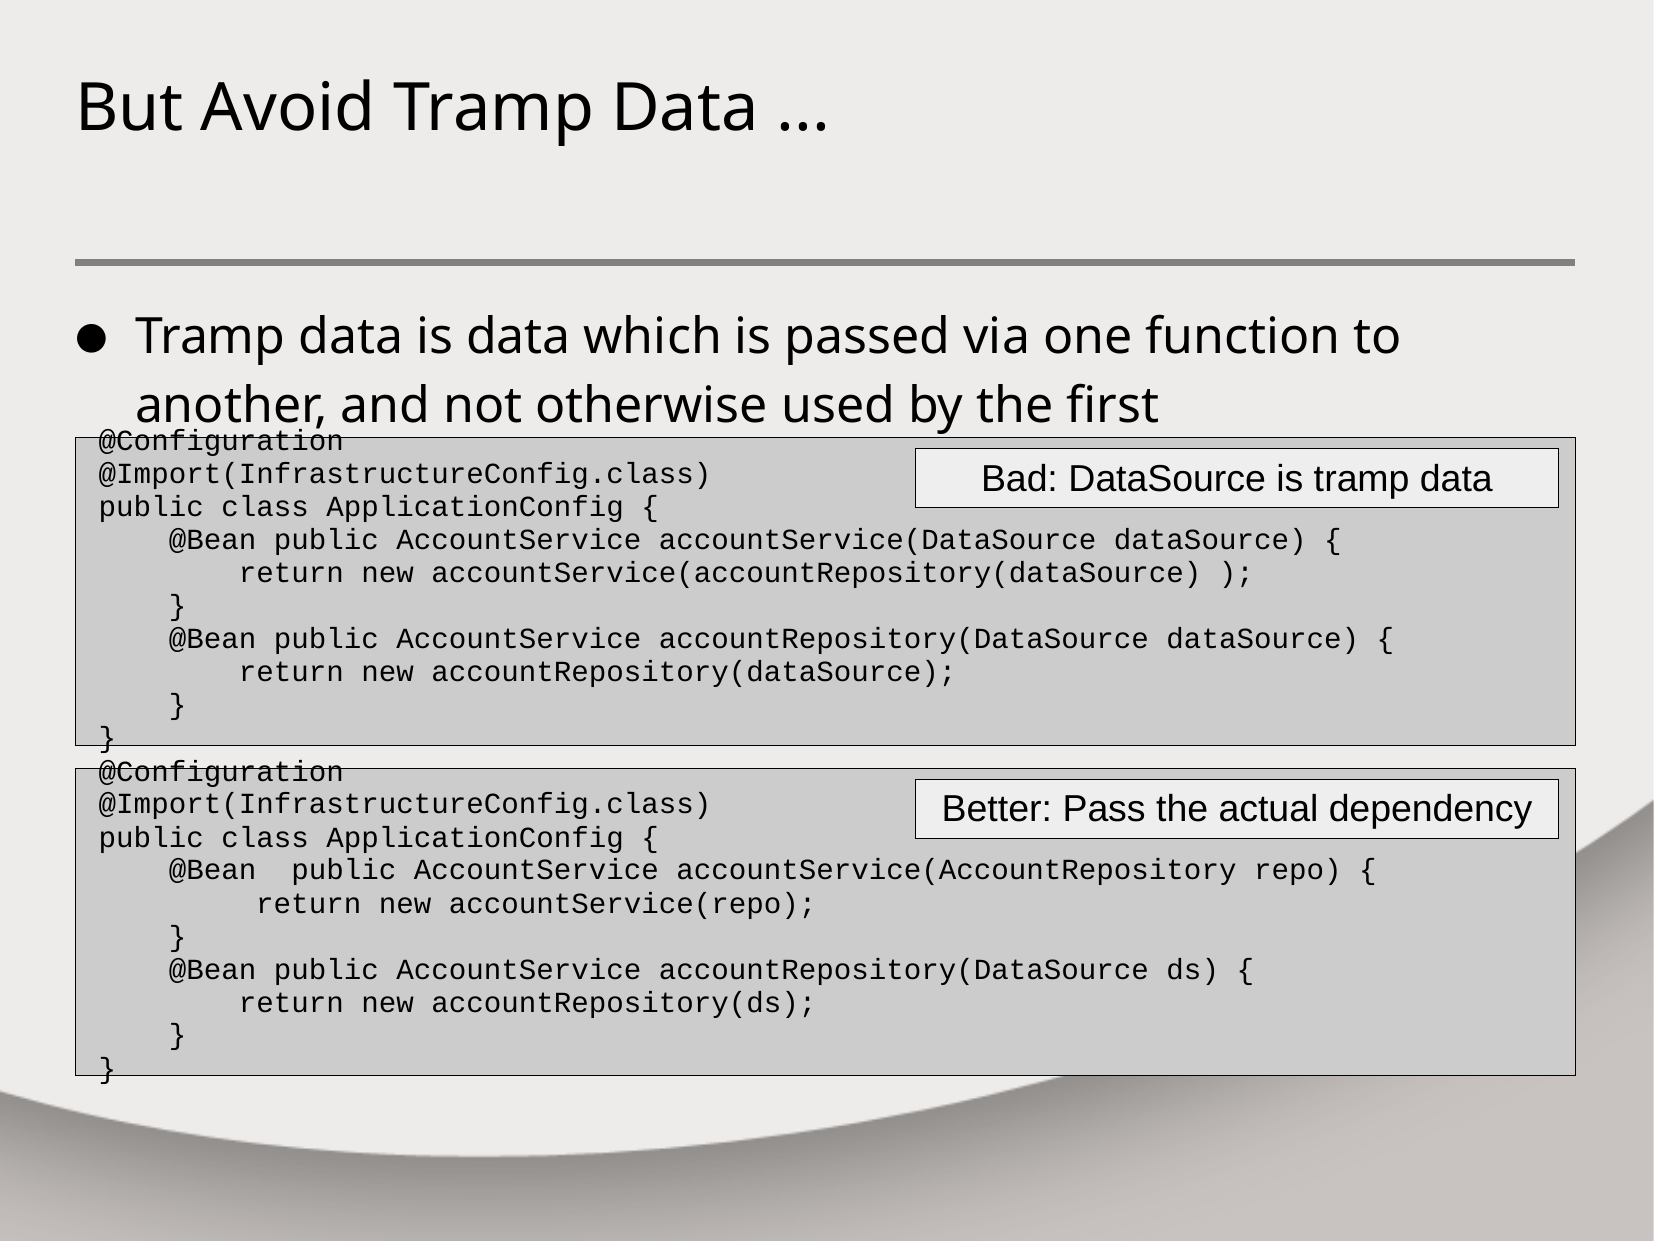

# But Avoid Tramp Data ...
Tramp data is data which is passed via one function to another, and not otherwise used by the first
@Configuration
@Import(InfrastructureConfig.class)
public class ApplicationConfig {
 @Bean public AccountService accountService(DataSource dataSource) {
 return new accountService(accountRepository(dataSource) );
 }
 @Bean public AccountService accountRepository(DataSource dataSource) {
 return new accountRepository(dataSource);
 }
}
Bad: DataSource is tramp data
@Configuration
@Import(InfrastructureConfig.class)
public class ApplicationConfig {
 @Bean public AccountService accountService(AccountRepository repo) {
 return new accountService(repo);
 }
 @Bean public AccountService accountRepository(DataSource ds) {
 return new accountRepository(ds);
 }
}
Better: Pass the actual dependency